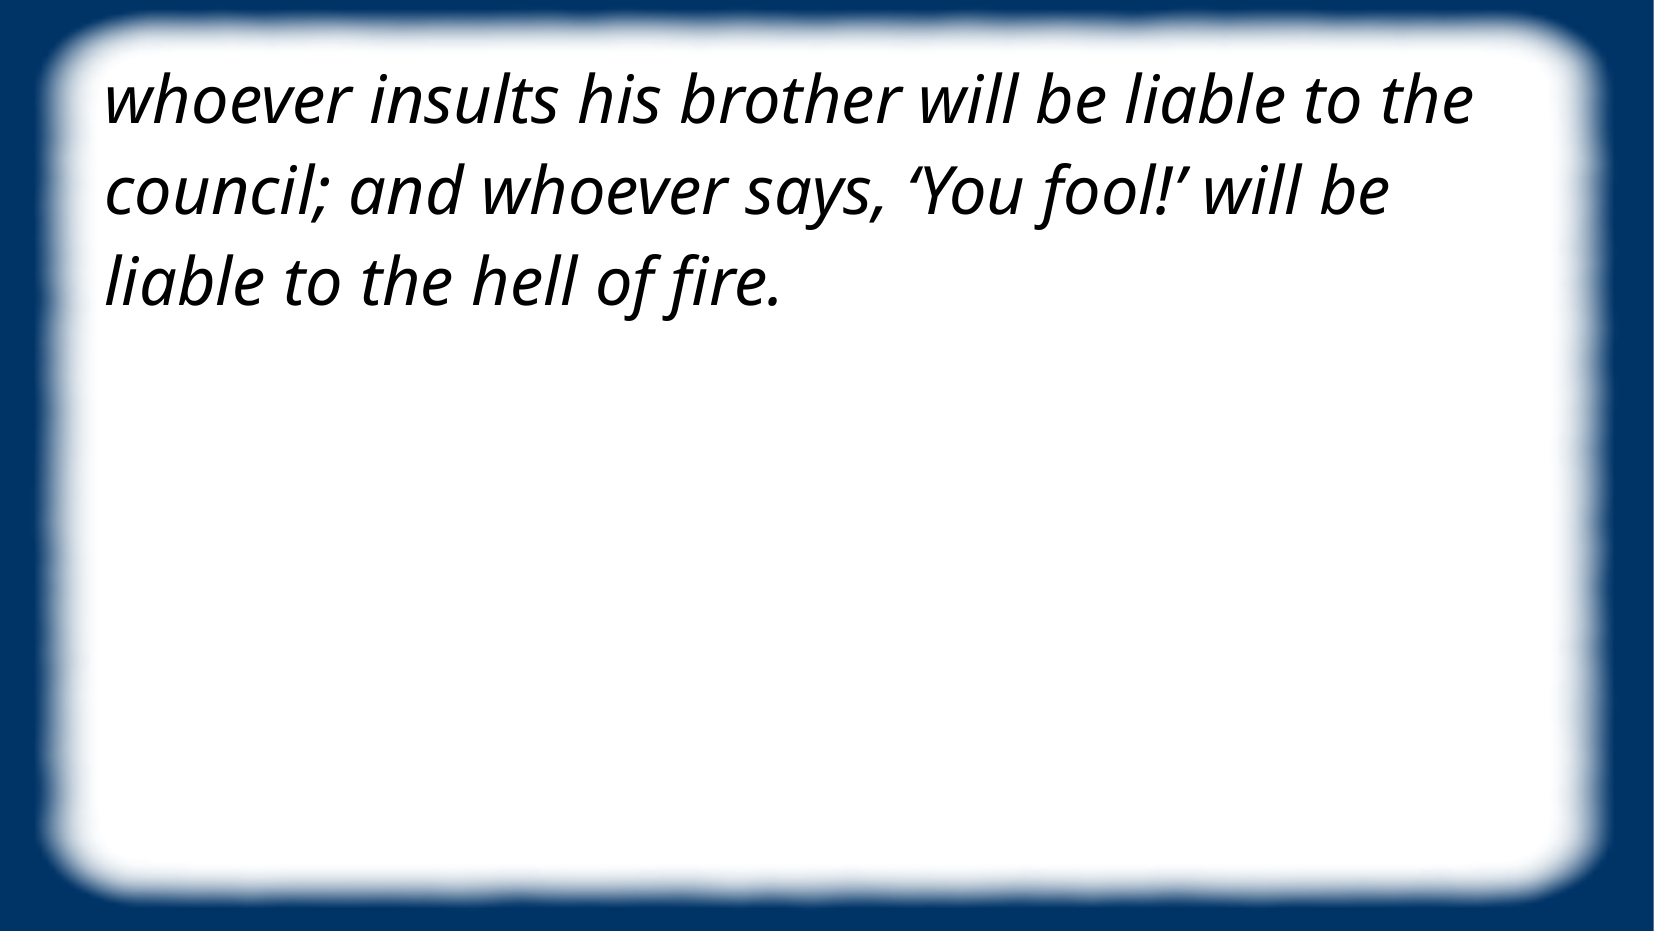

whoever insults his brother will be liable to the council; and whoever says, ‘You fool!’ will be liable to the hell of fire.